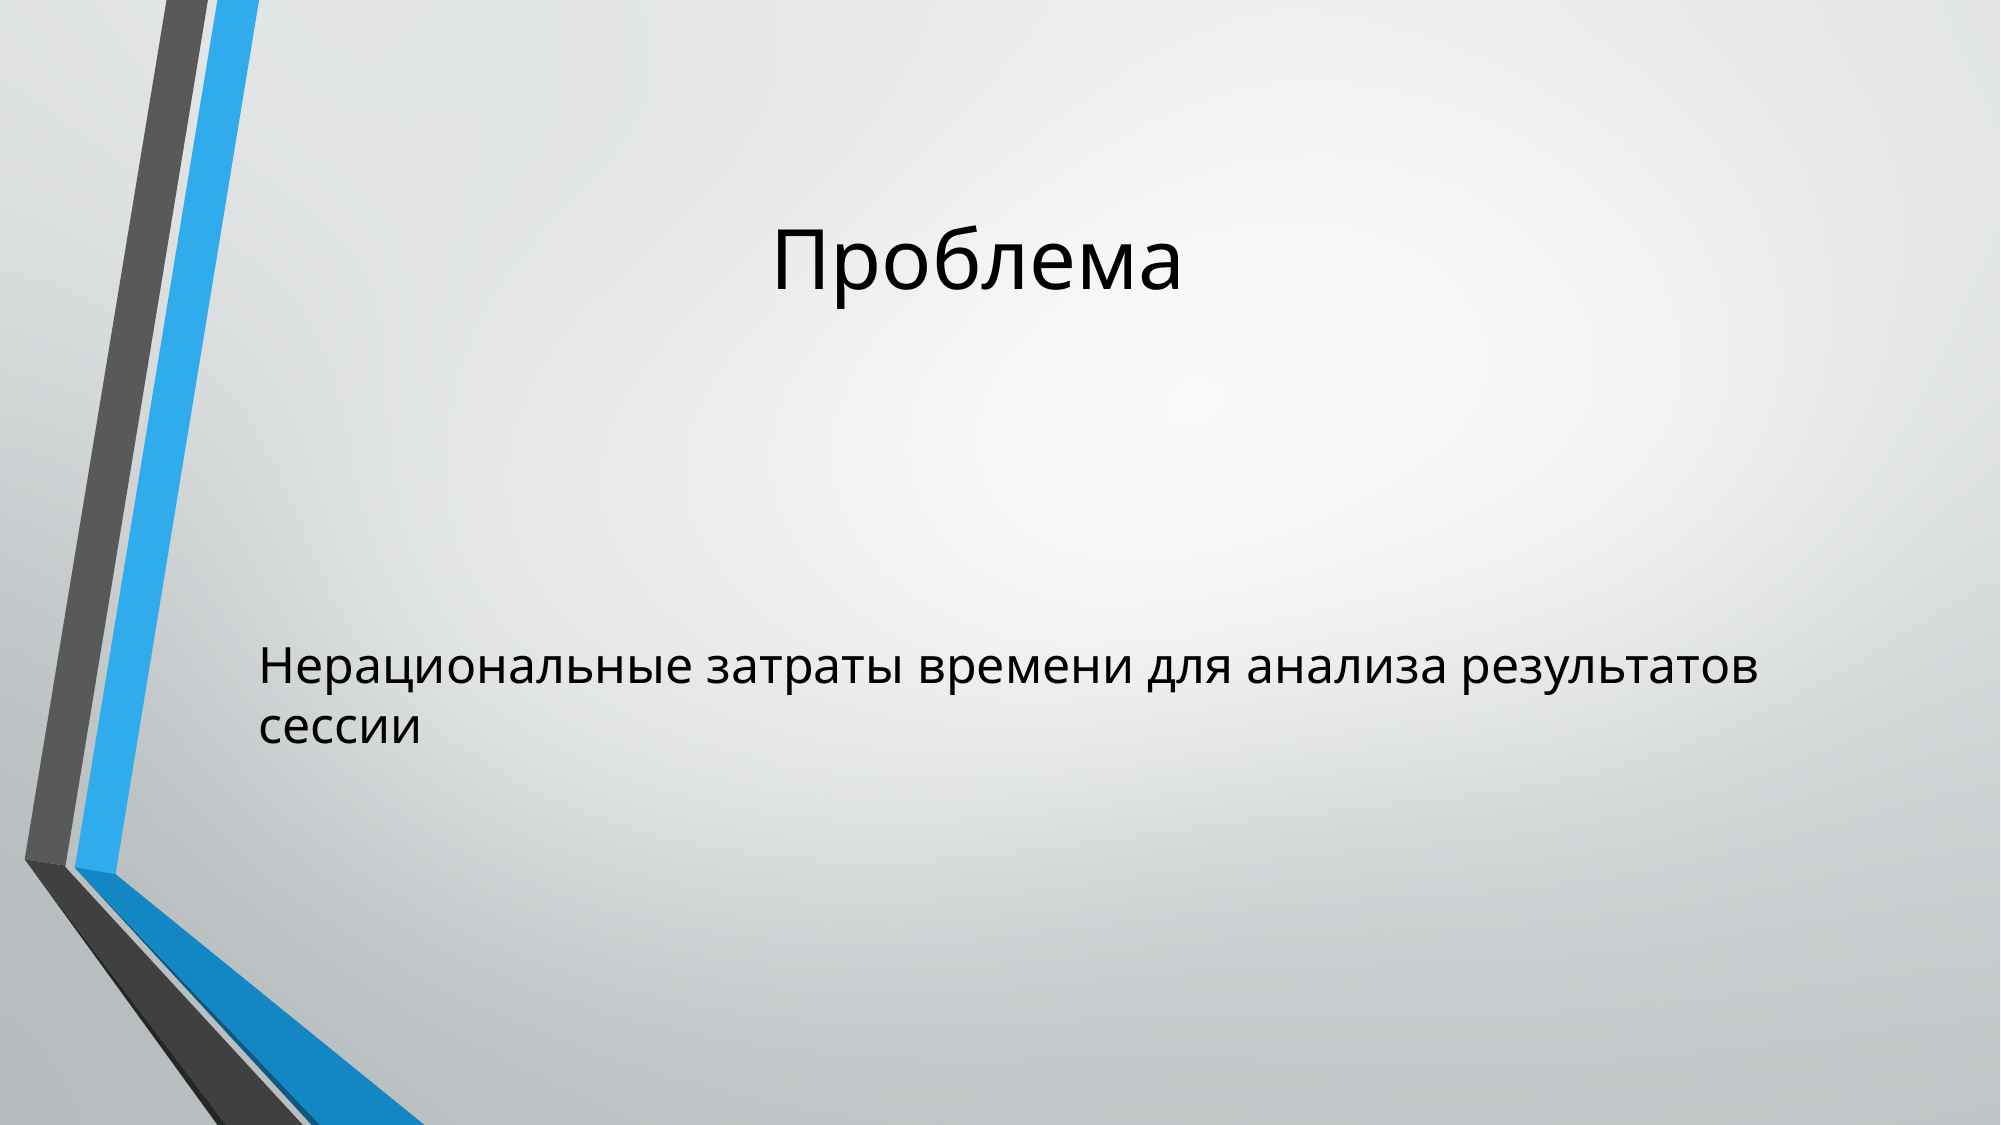

# Проблема
Нерациональные затраты времени для анализа результатов сессии